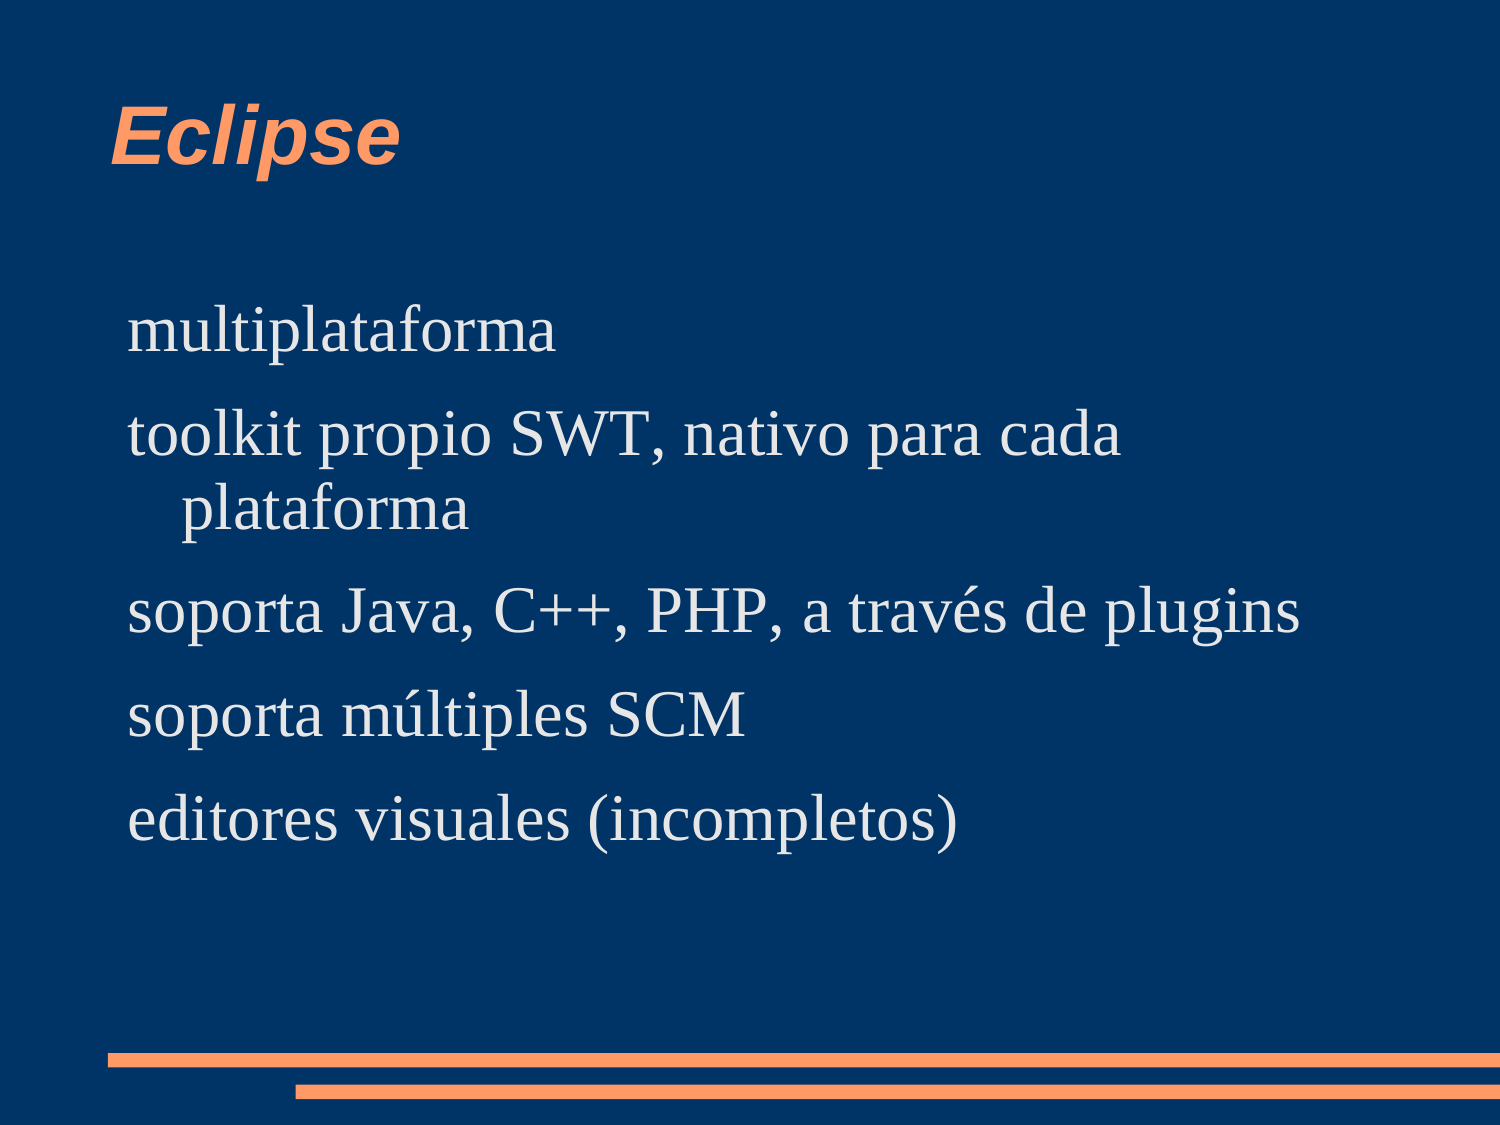

# Eclipse
multiplataforma
toolkit propio SWT, nativo para cada plataforma
soporta Java, C++, PHP, a través de plugins
soporta múltiples SCM
editores visuales (incompletos)